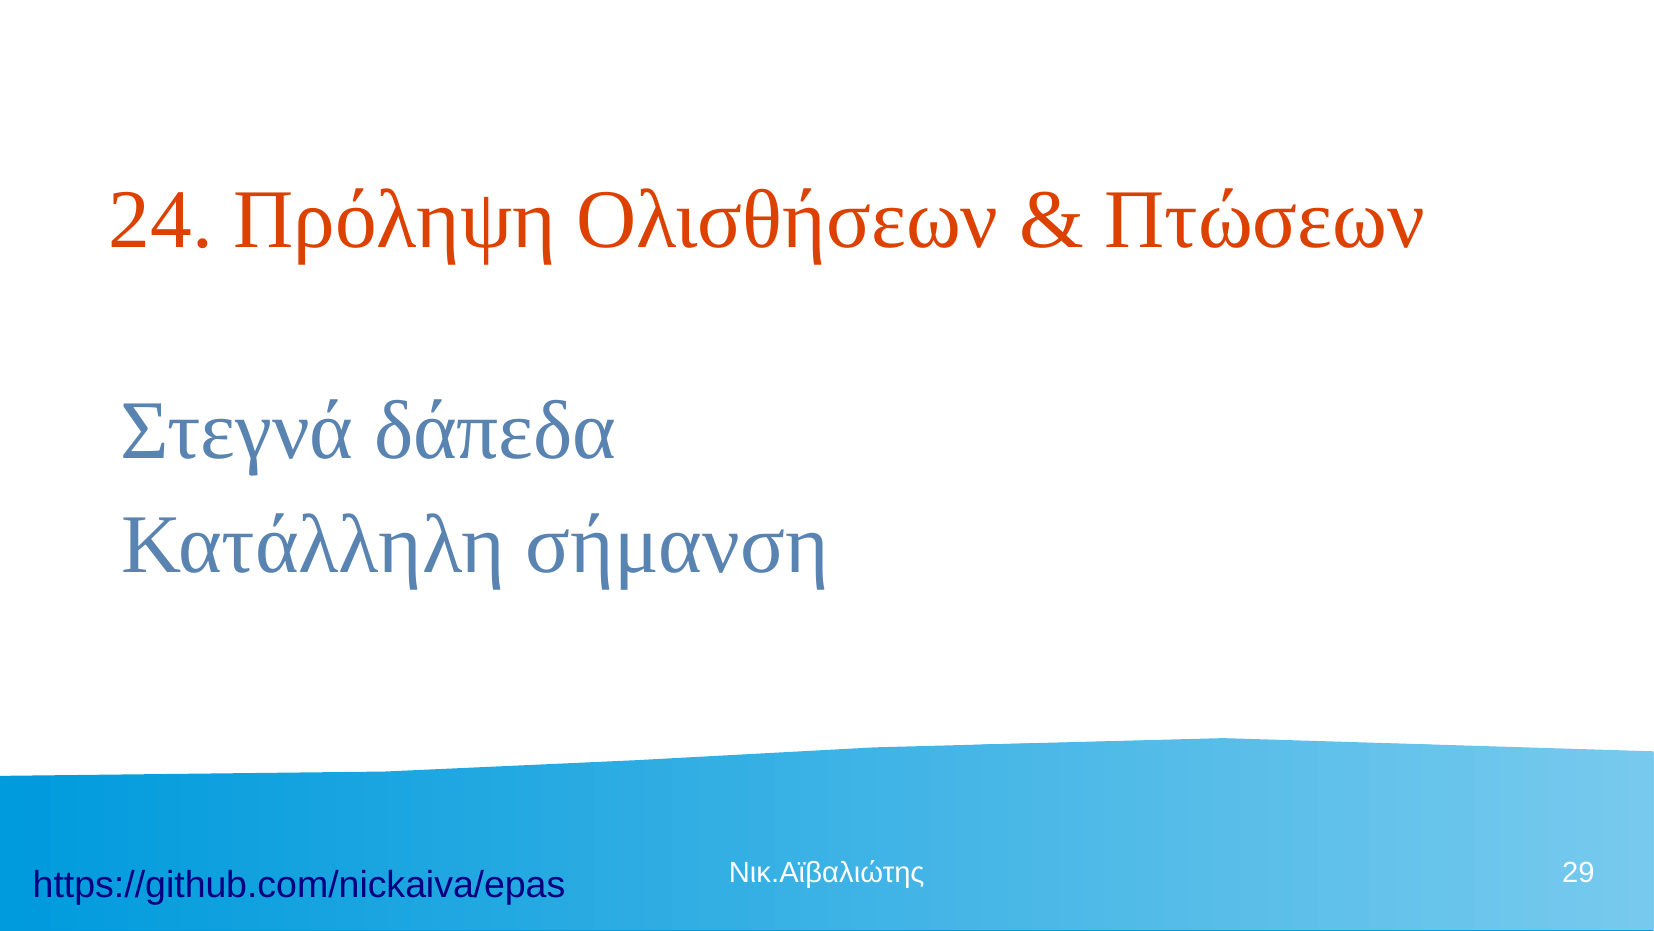

# 24. Πρόληψη Ολισθήσεων & Πτώσεων
 Στεγνά δάπεδα
 Κατάλληλη σήμανση
Νικ.Αϊβαλιώτης
29